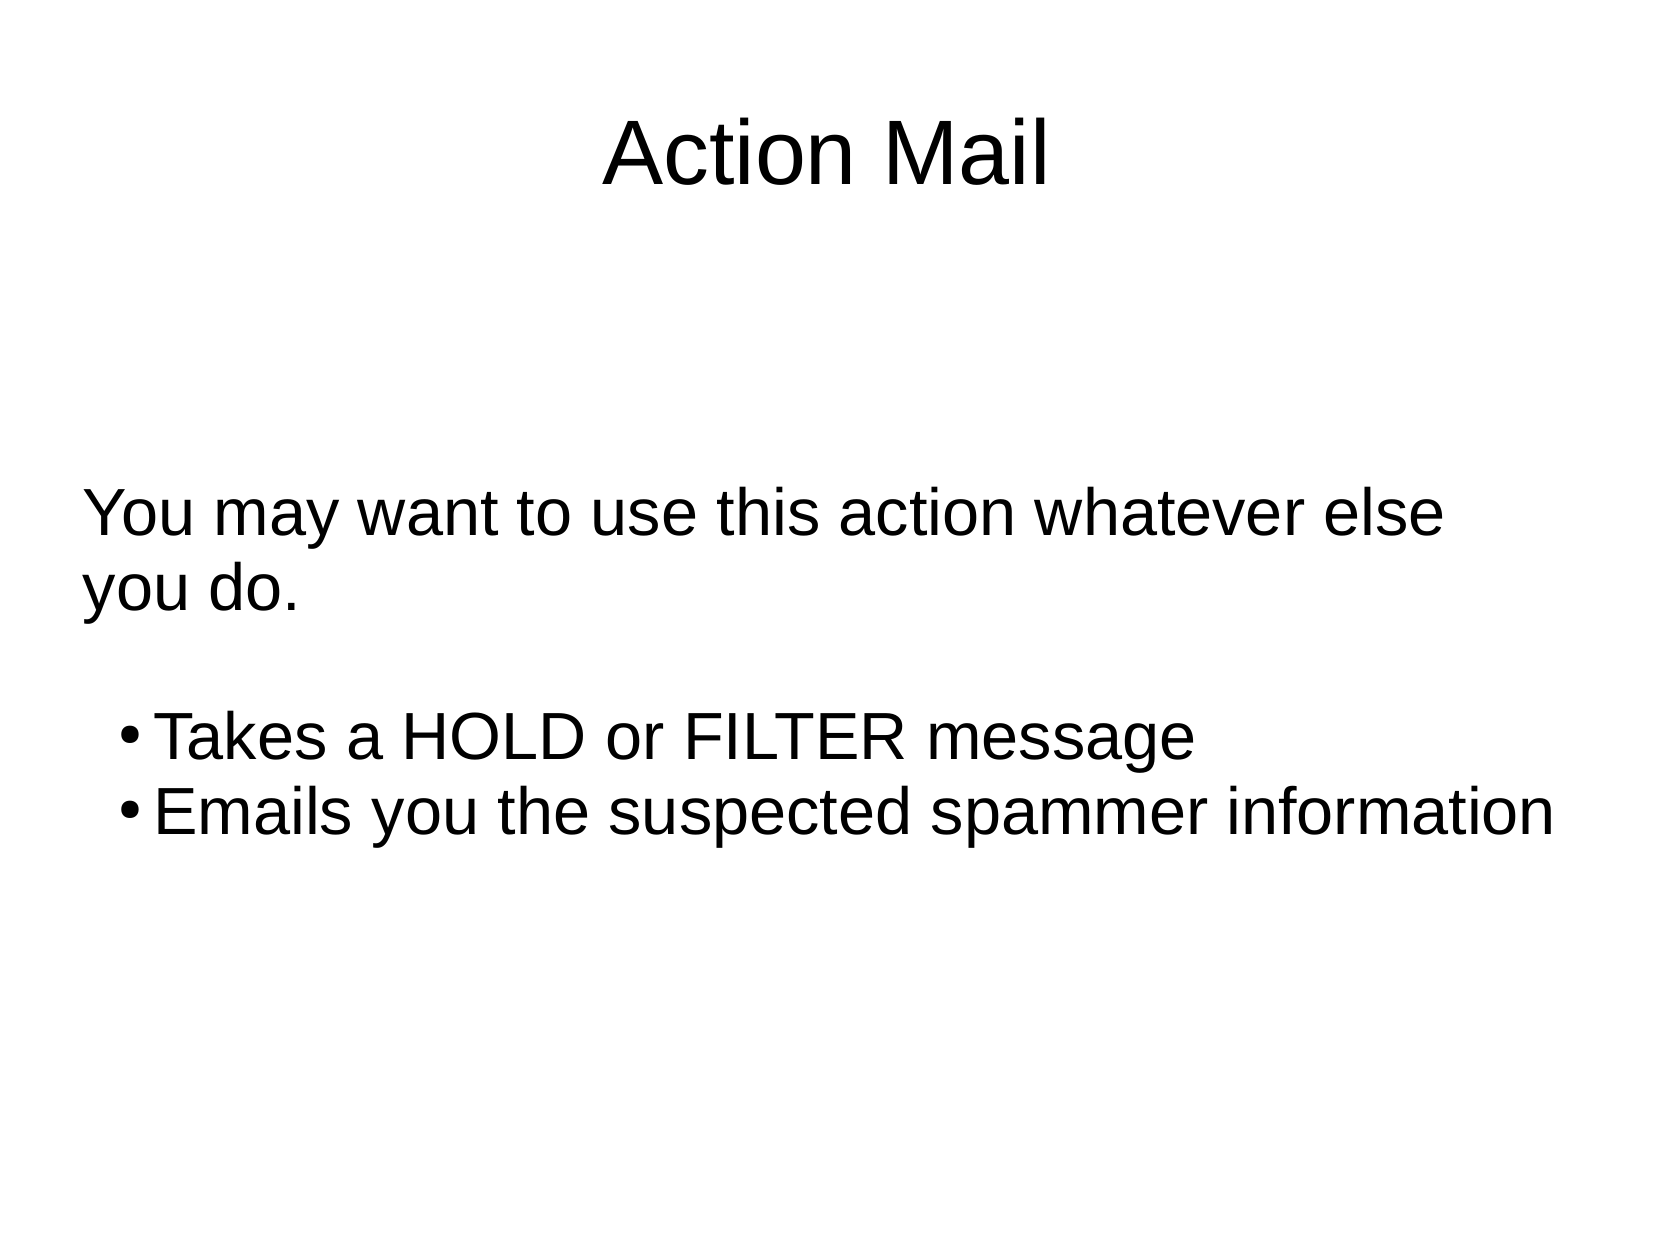

# Action Mail
You may want to use this action whatever else you do.
Takes a HOLD or FILTER message
Emails you the suspected spammer information